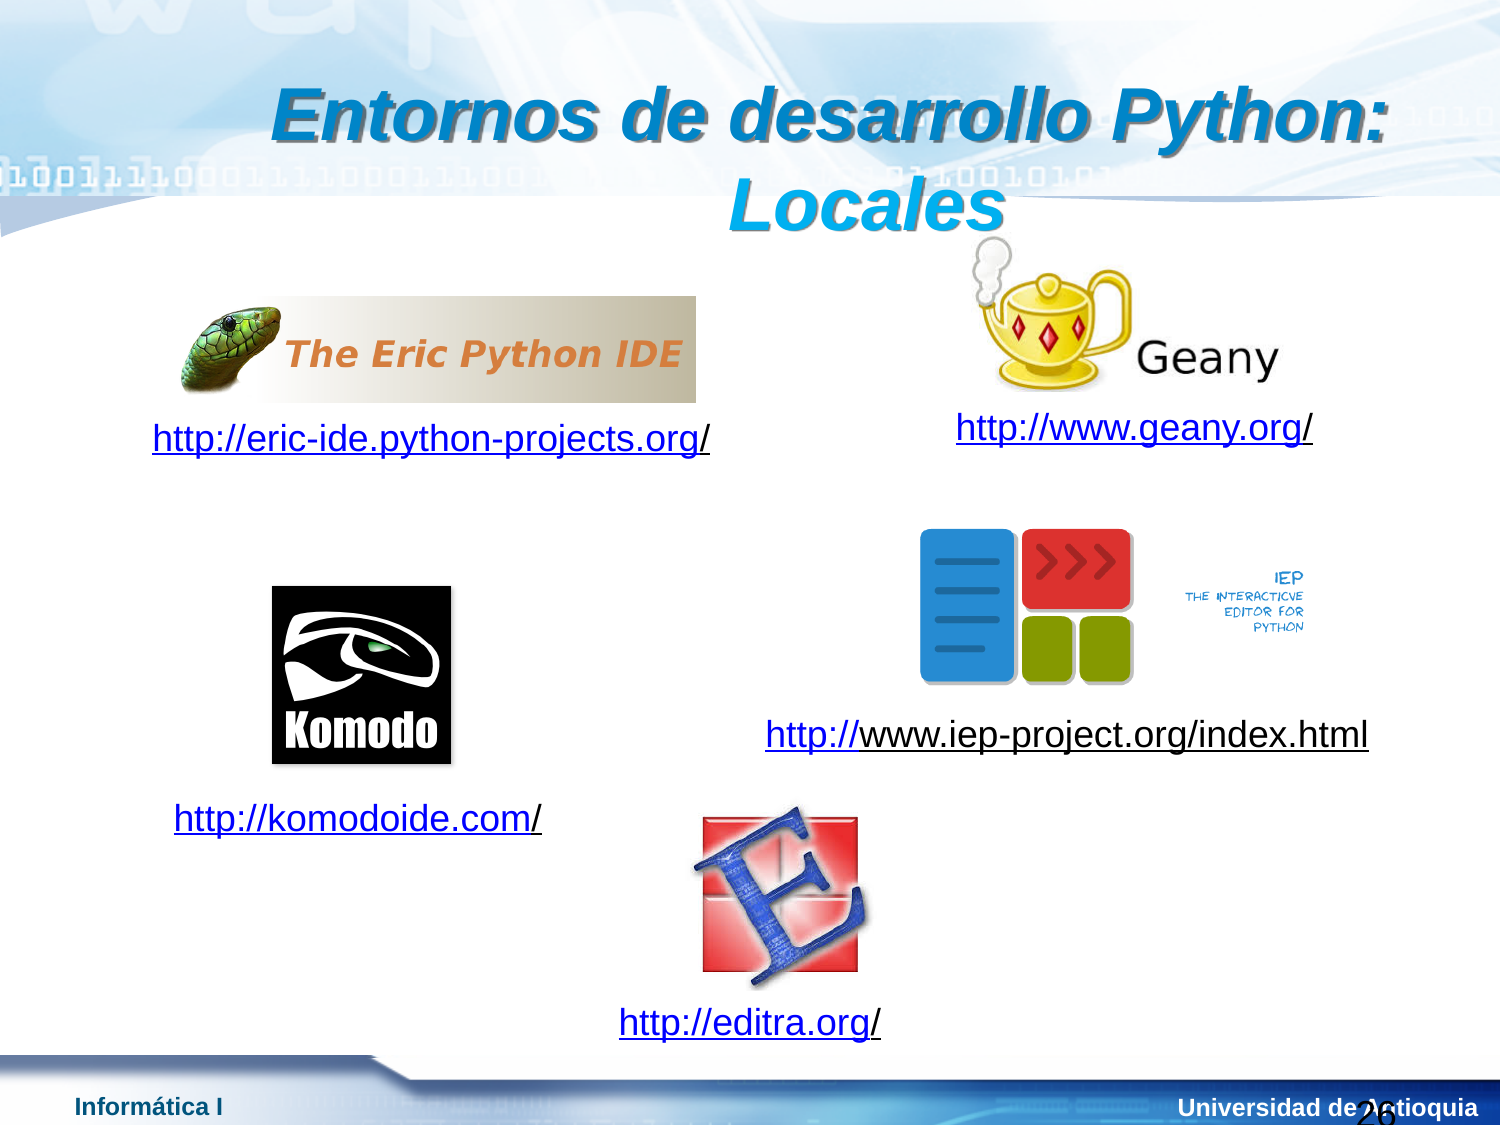

# Entornos de desarrollo Python: Locales
http://www.geany.org/
http://eric-ide.python-projects.org/
http://www.iep-project.org/index.html
http://komodoide.com/
http://editra.org/